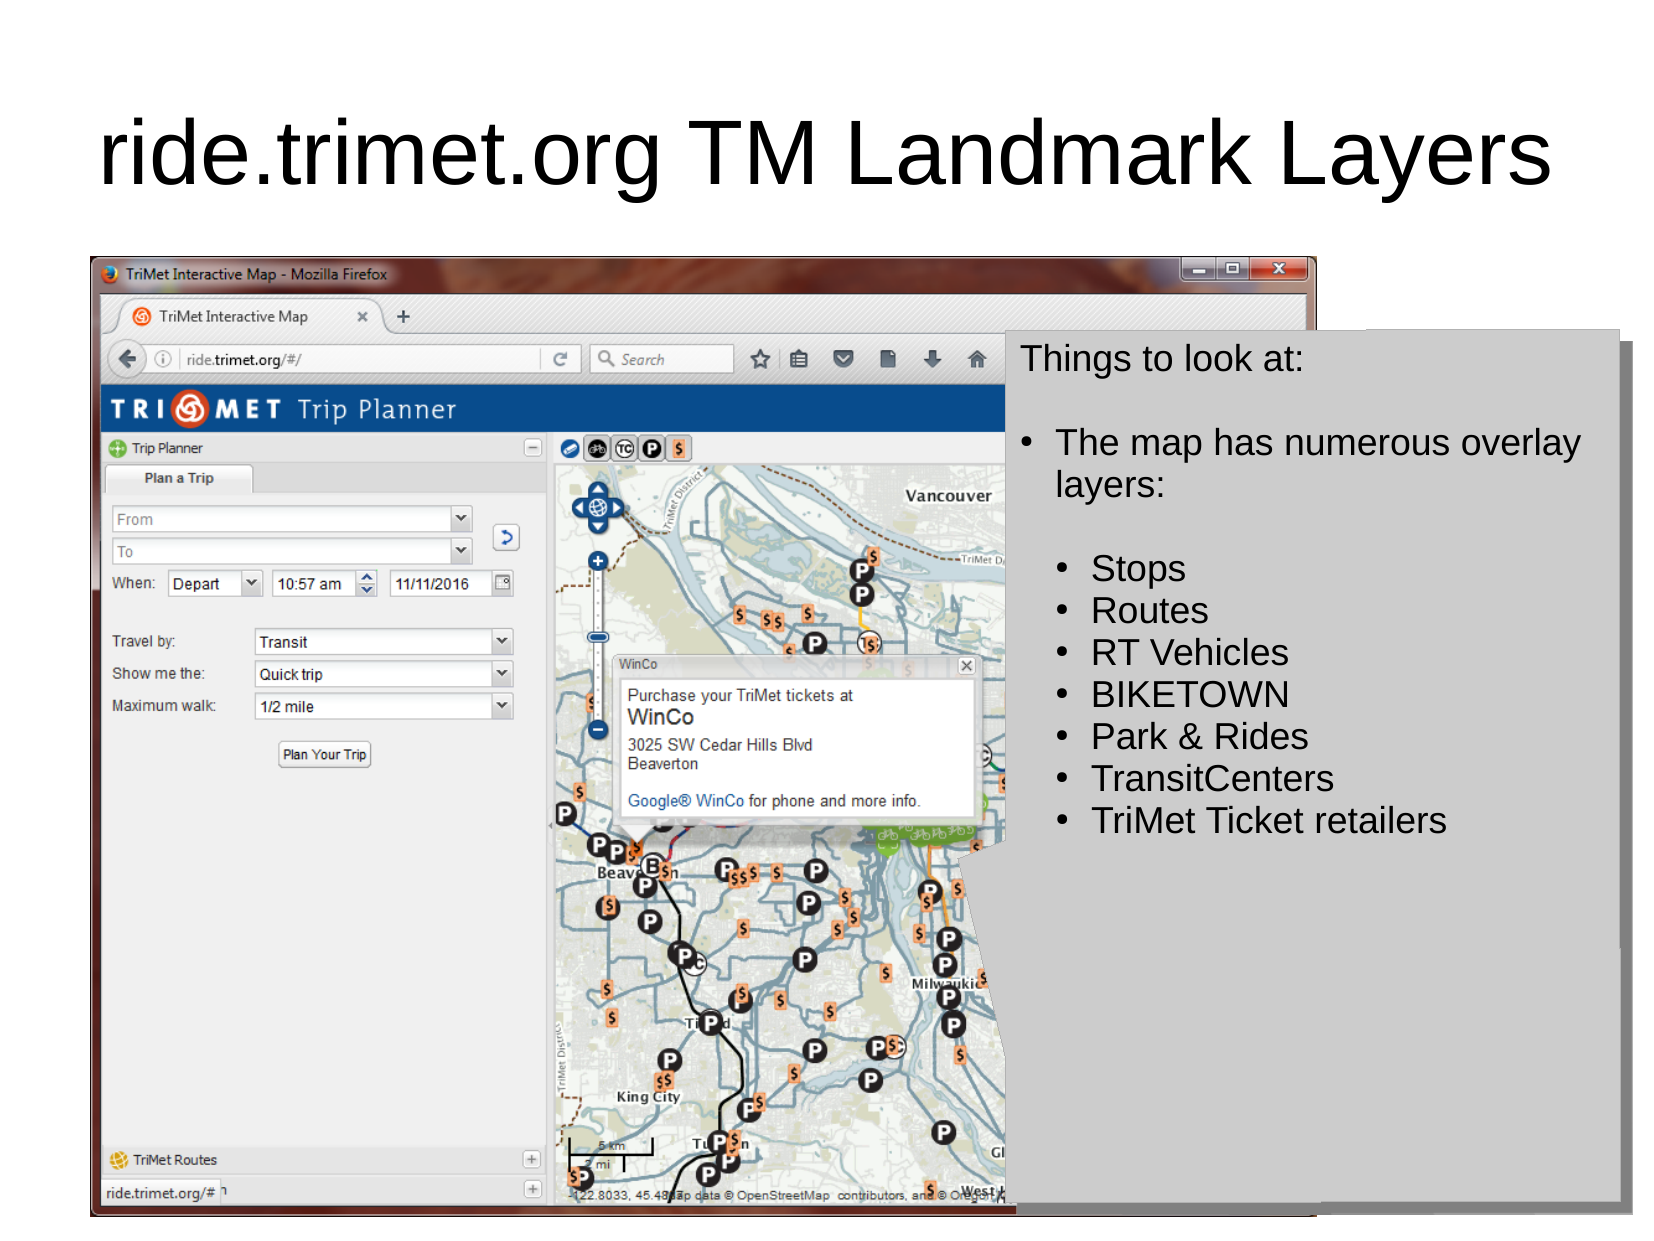

# ride.trimet.org TM Landmark Layers
Things to look at:
The map has numerous overlay layers:
Stops
Routes
RT Vehicles
BIKETOWN
Park & Rides
TransitCenters
TriMet Ticket retailers